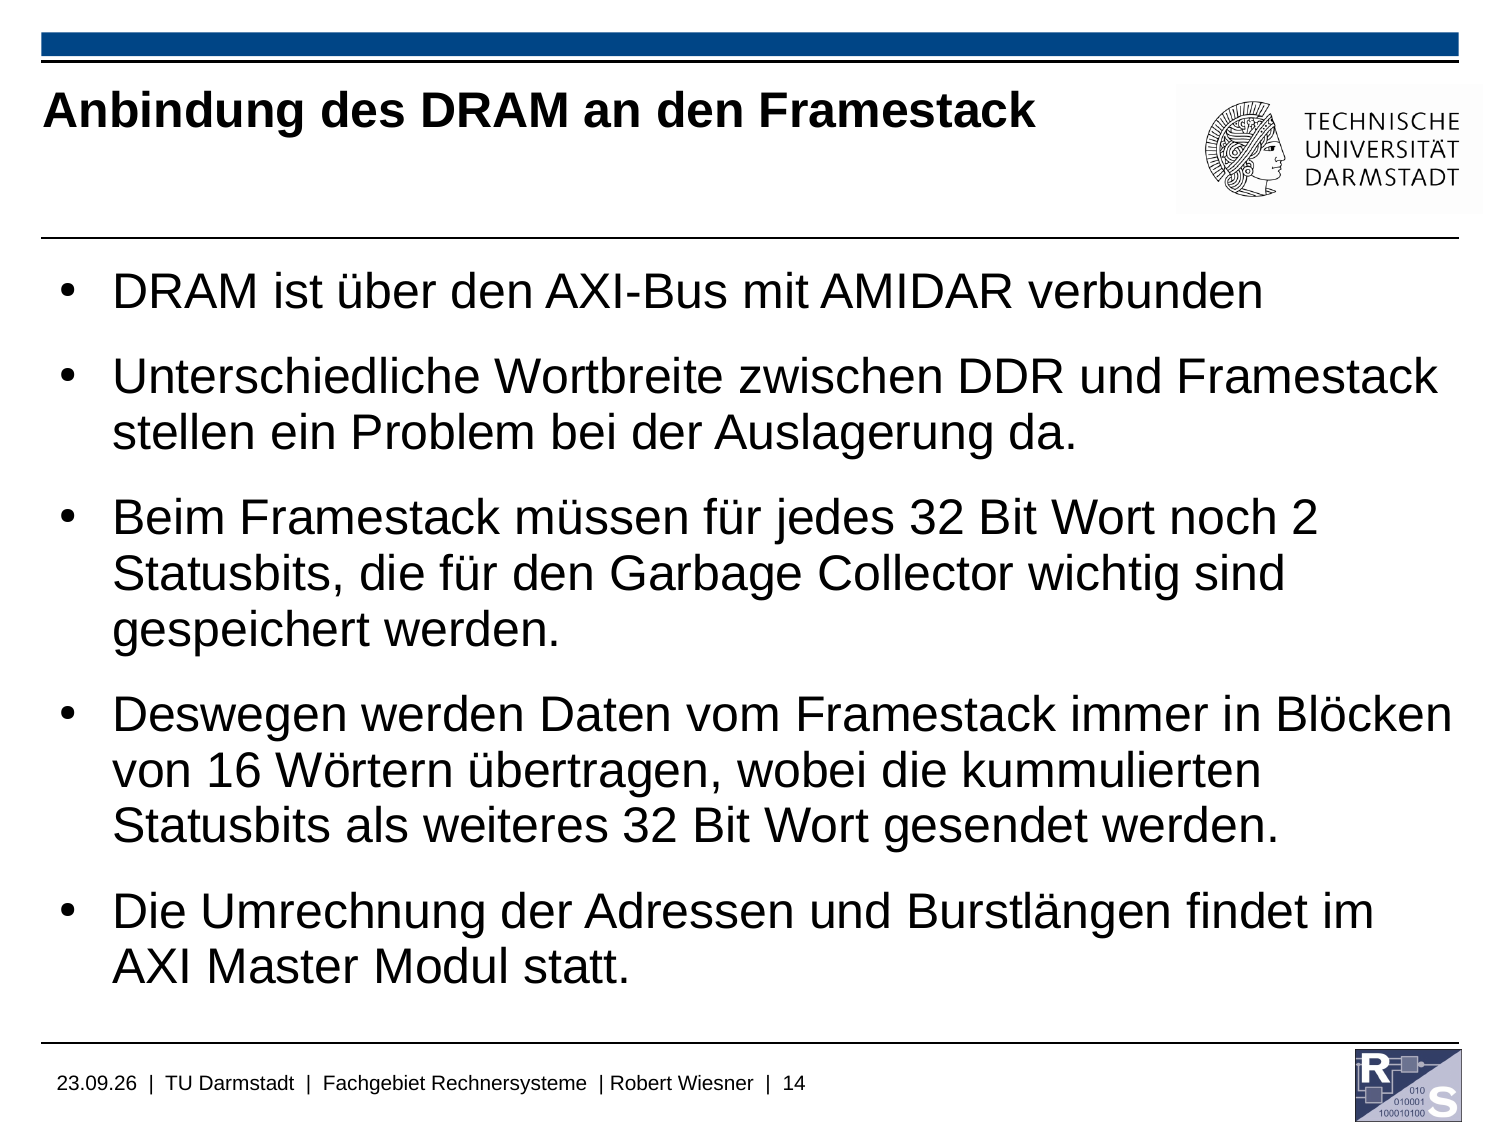

# Anbindung des DRAM an den Framestack
DRAM ist über den AXI-Bus mit AMIDAR verbunden
Unterschiedliche Wortbreite zwischen DDR und Framestack stellen ein Problem bei der Auslagerung da.
Beim Framestack müssen für jedes 32 Bit Wort noch 2 Statusbits, die für den Garbage Collector wichtig sind gespeichert werden.
Deswegen werden Daten vom Framestack immer in Blöcken von 16 Wörtern übertragen, wobei die kummulierten Statusbits als weiteres 32 Bit Wort gesendet werden.
Die Umrechnung der Adressen und Burstlängen findet im AXI Master Modul statt.